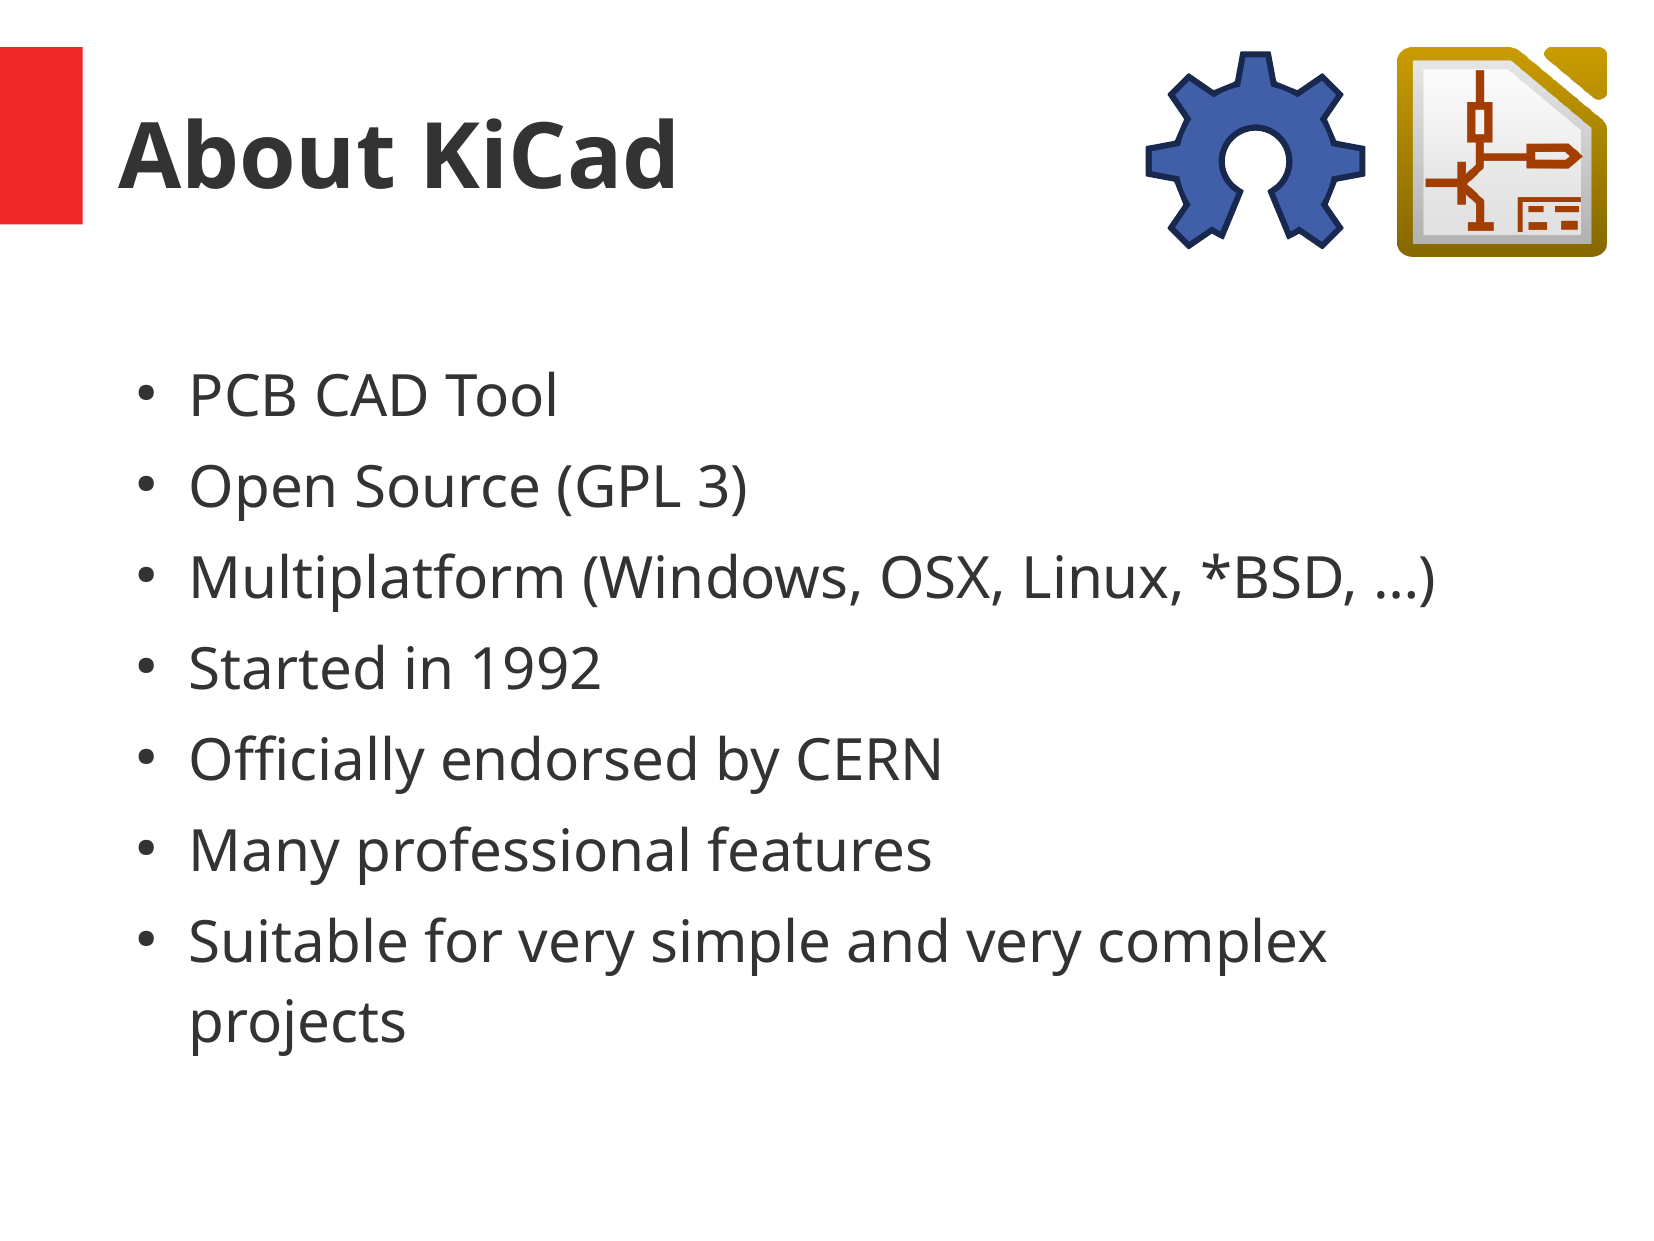

# About KiCad
PCB CAD Tool
Open Source (GPL 3)
Multiplatform (Windows, OSX, Linux, *BSD, …)
Started in 1992
Officially endorsed by CERN
Many professional features
Suitable for very simple and very complex projects